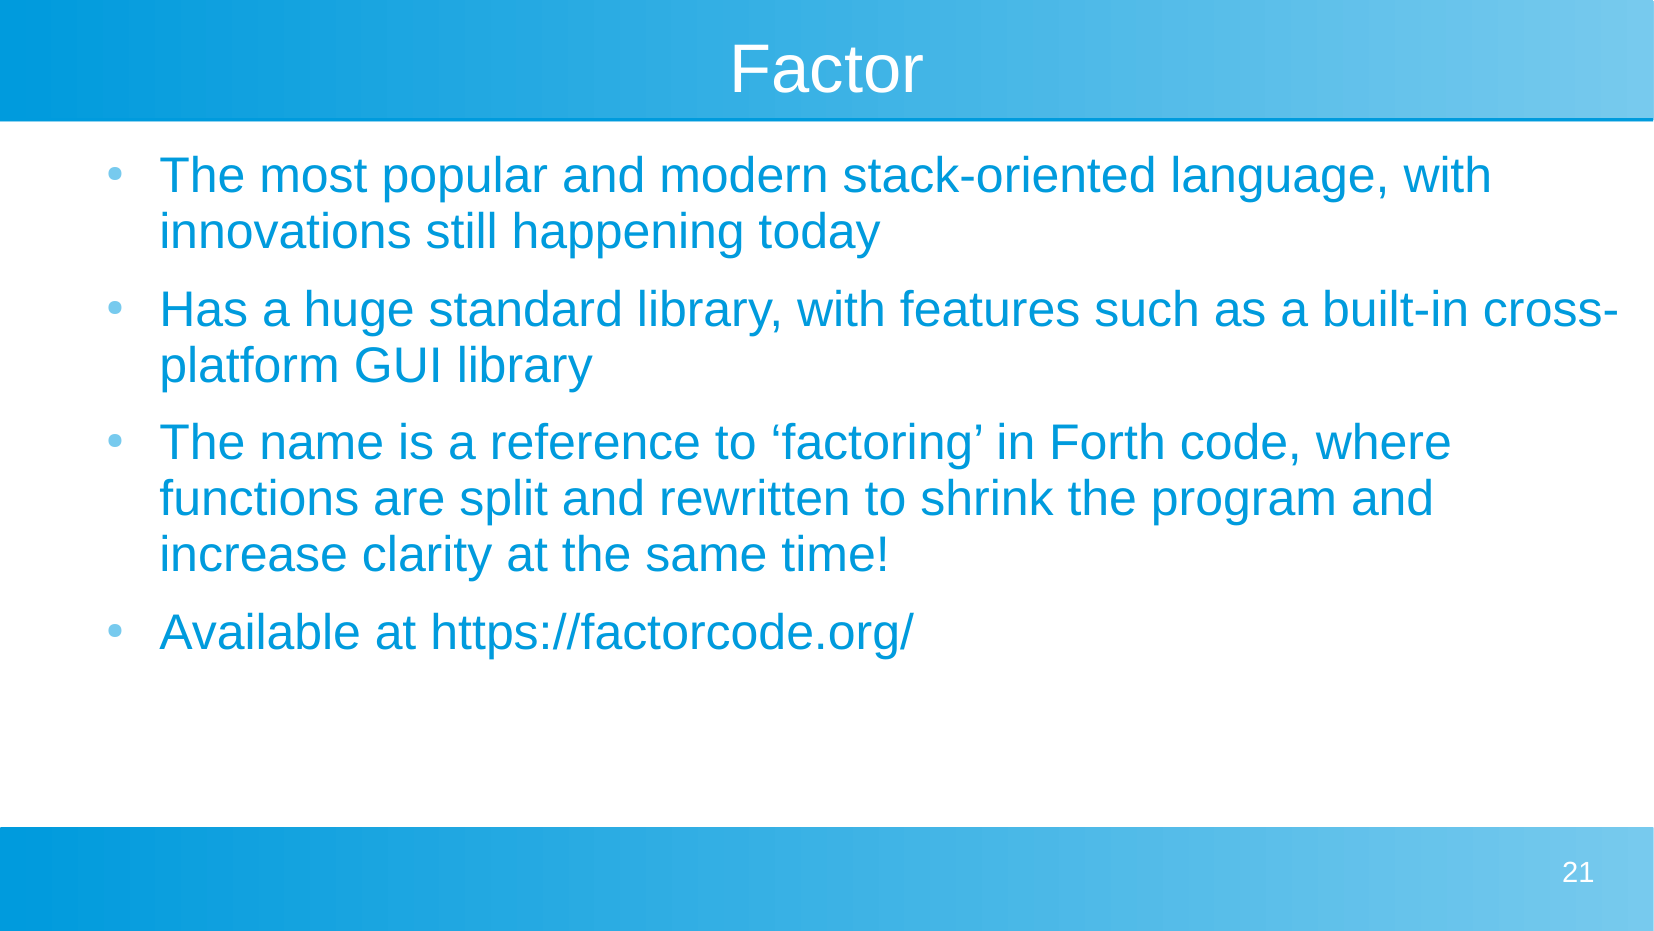

# Factor
The most popular and modern stack-oriented language, with innovations still happening today
Has a huge standard library, with features such as a built-in cross-platform GUI library
The name is a reference to ‘factoring’ in Forth code, where functions are split and rewritten to shrink the program and increase clarity at the same time!
Available at https://factorcode.org/
21